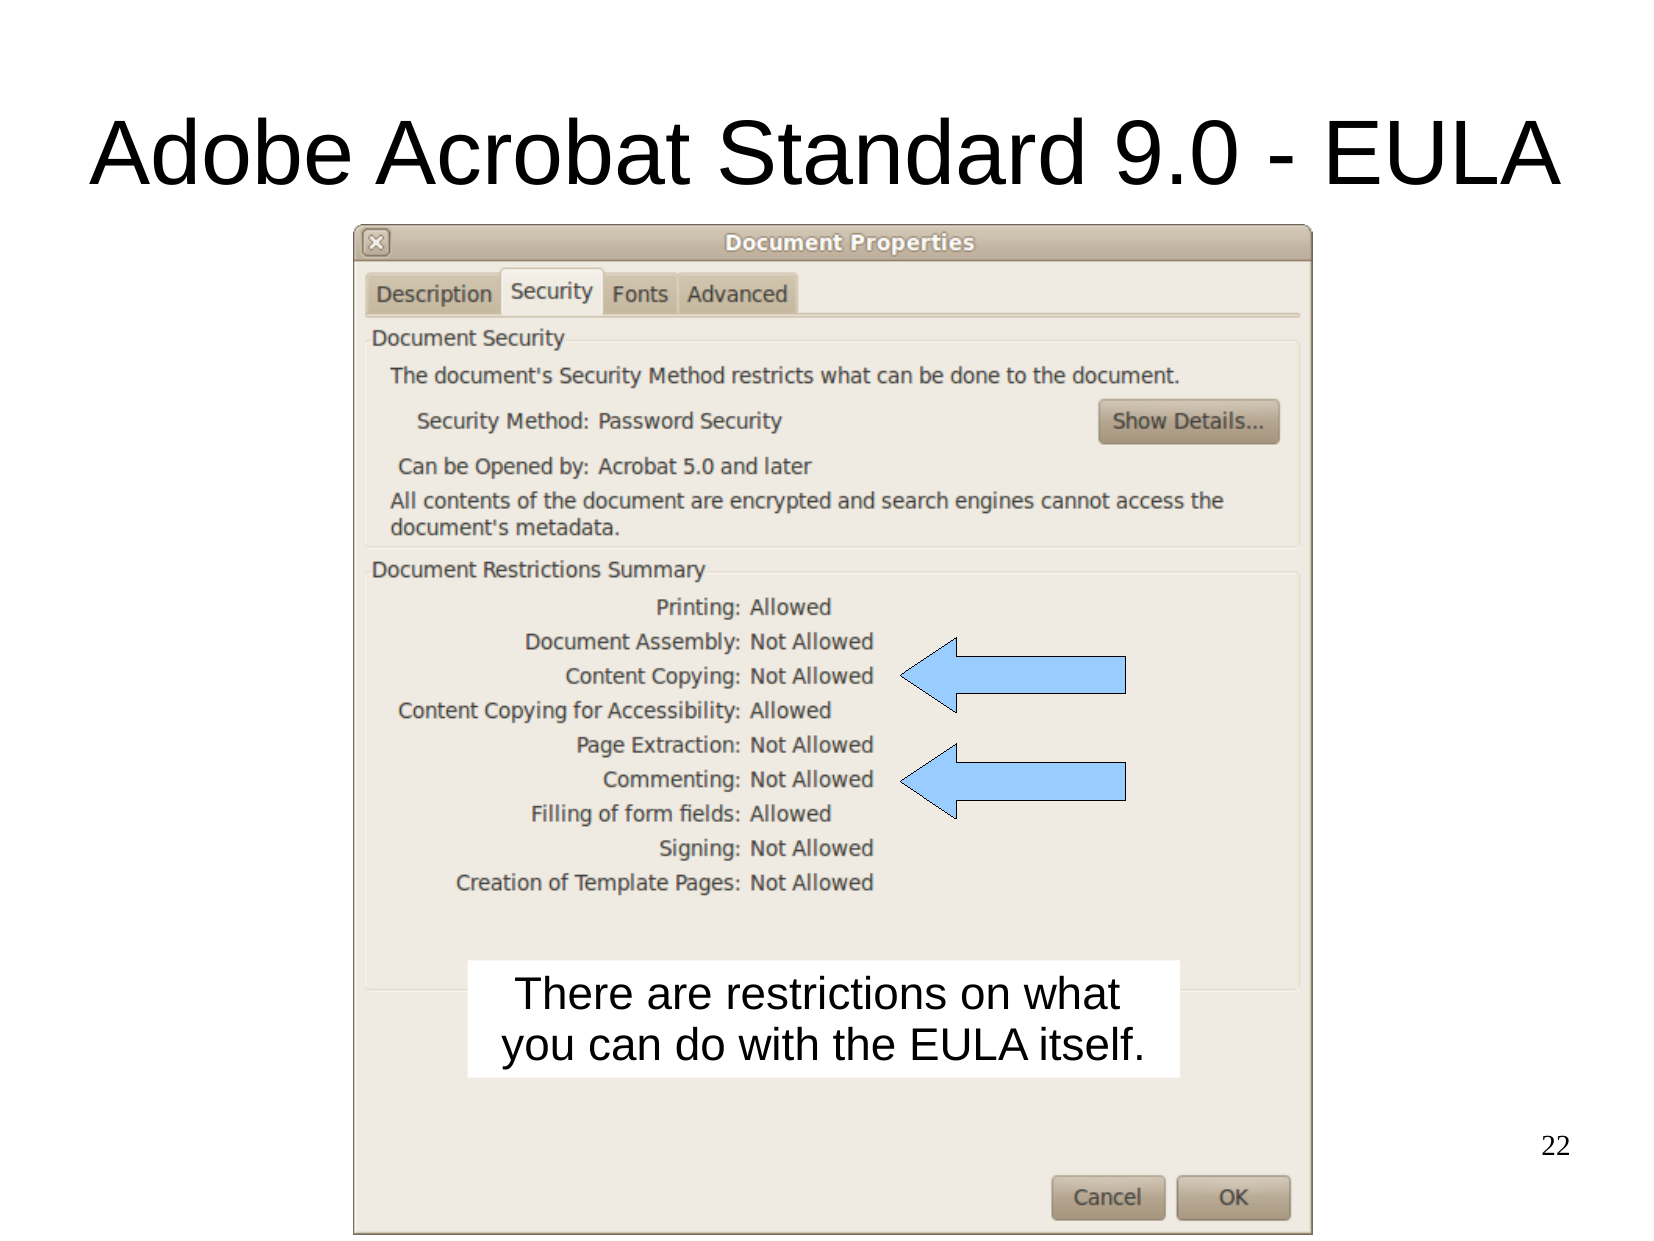

# Adobe Acrobat Standard 9.0 - EULA
There are restrictions on what
you can do with the EULA itself.
22